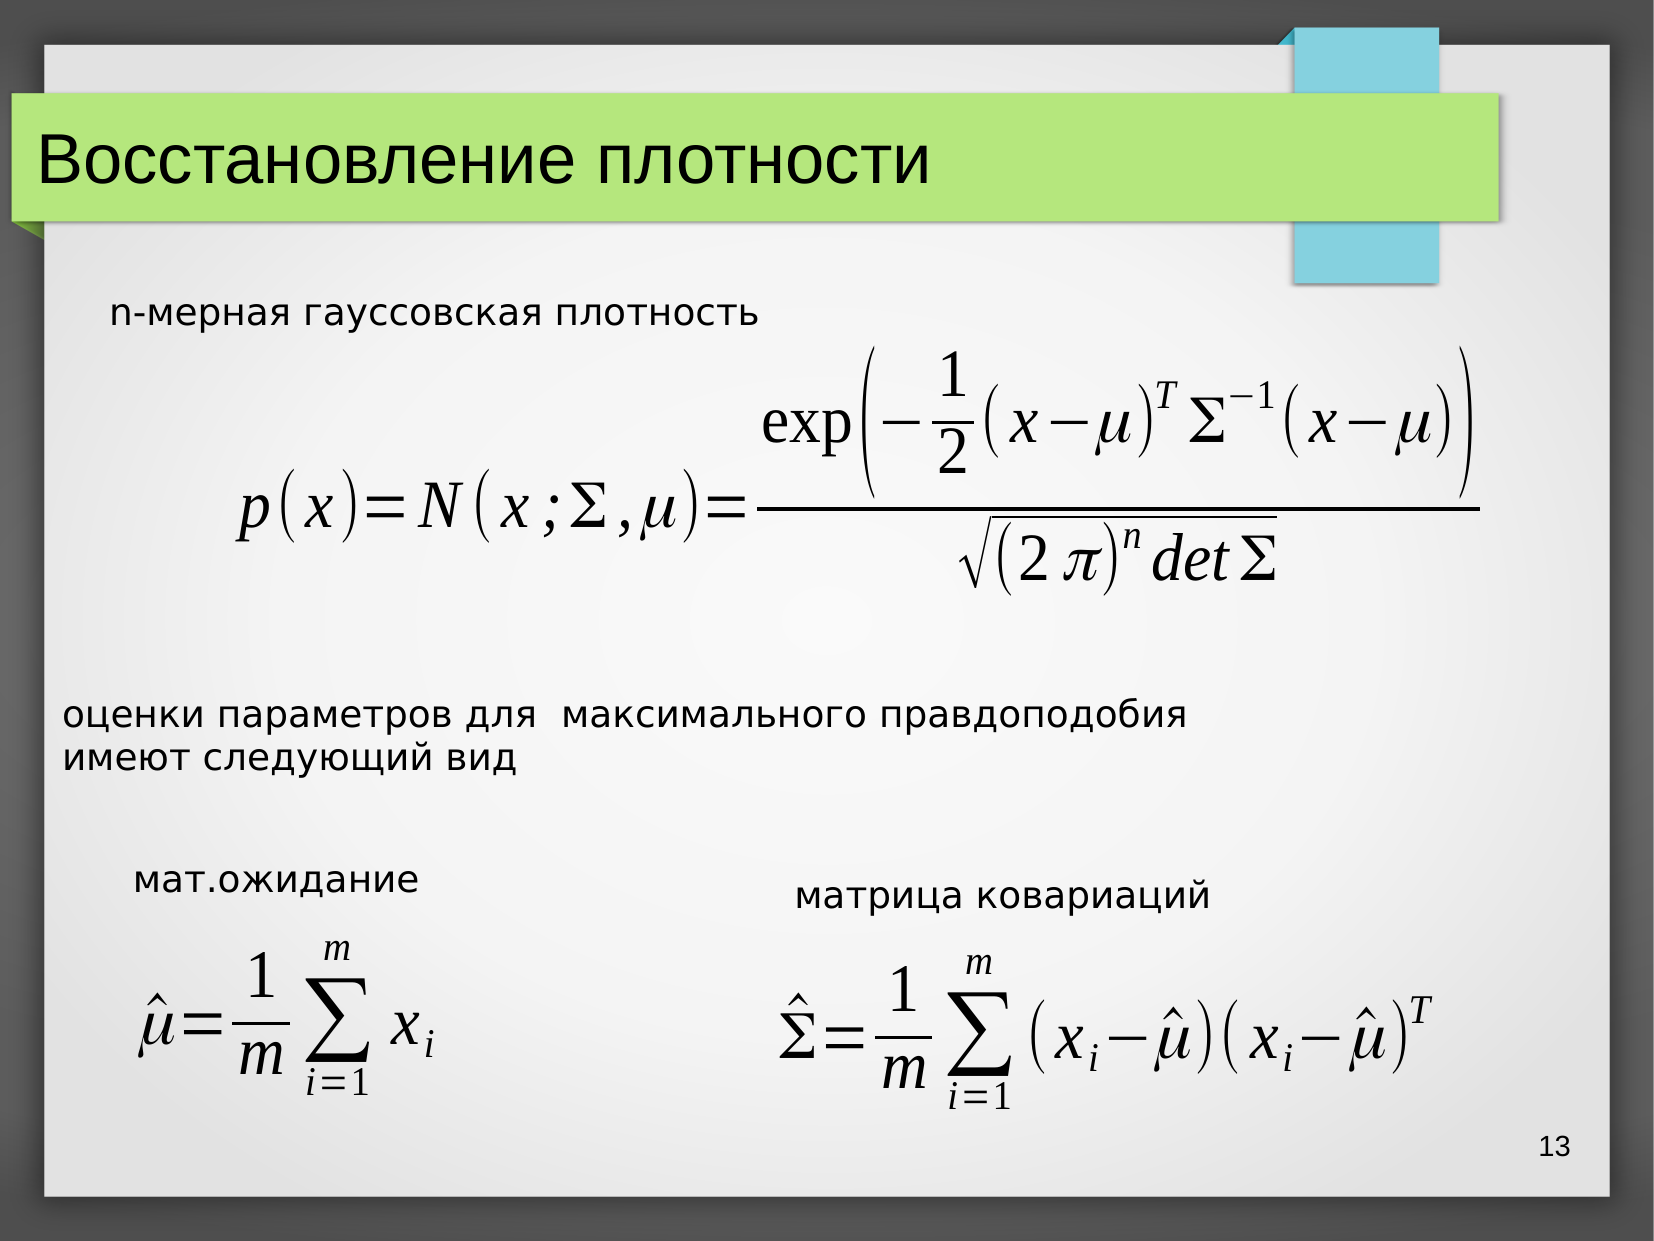

# Восстановление плотности
n-мерная гауссовская плотность
оценки параметров для максимального правдоподобия
имеют следующий вид
мат.ожидание
матрица ковариаций
13